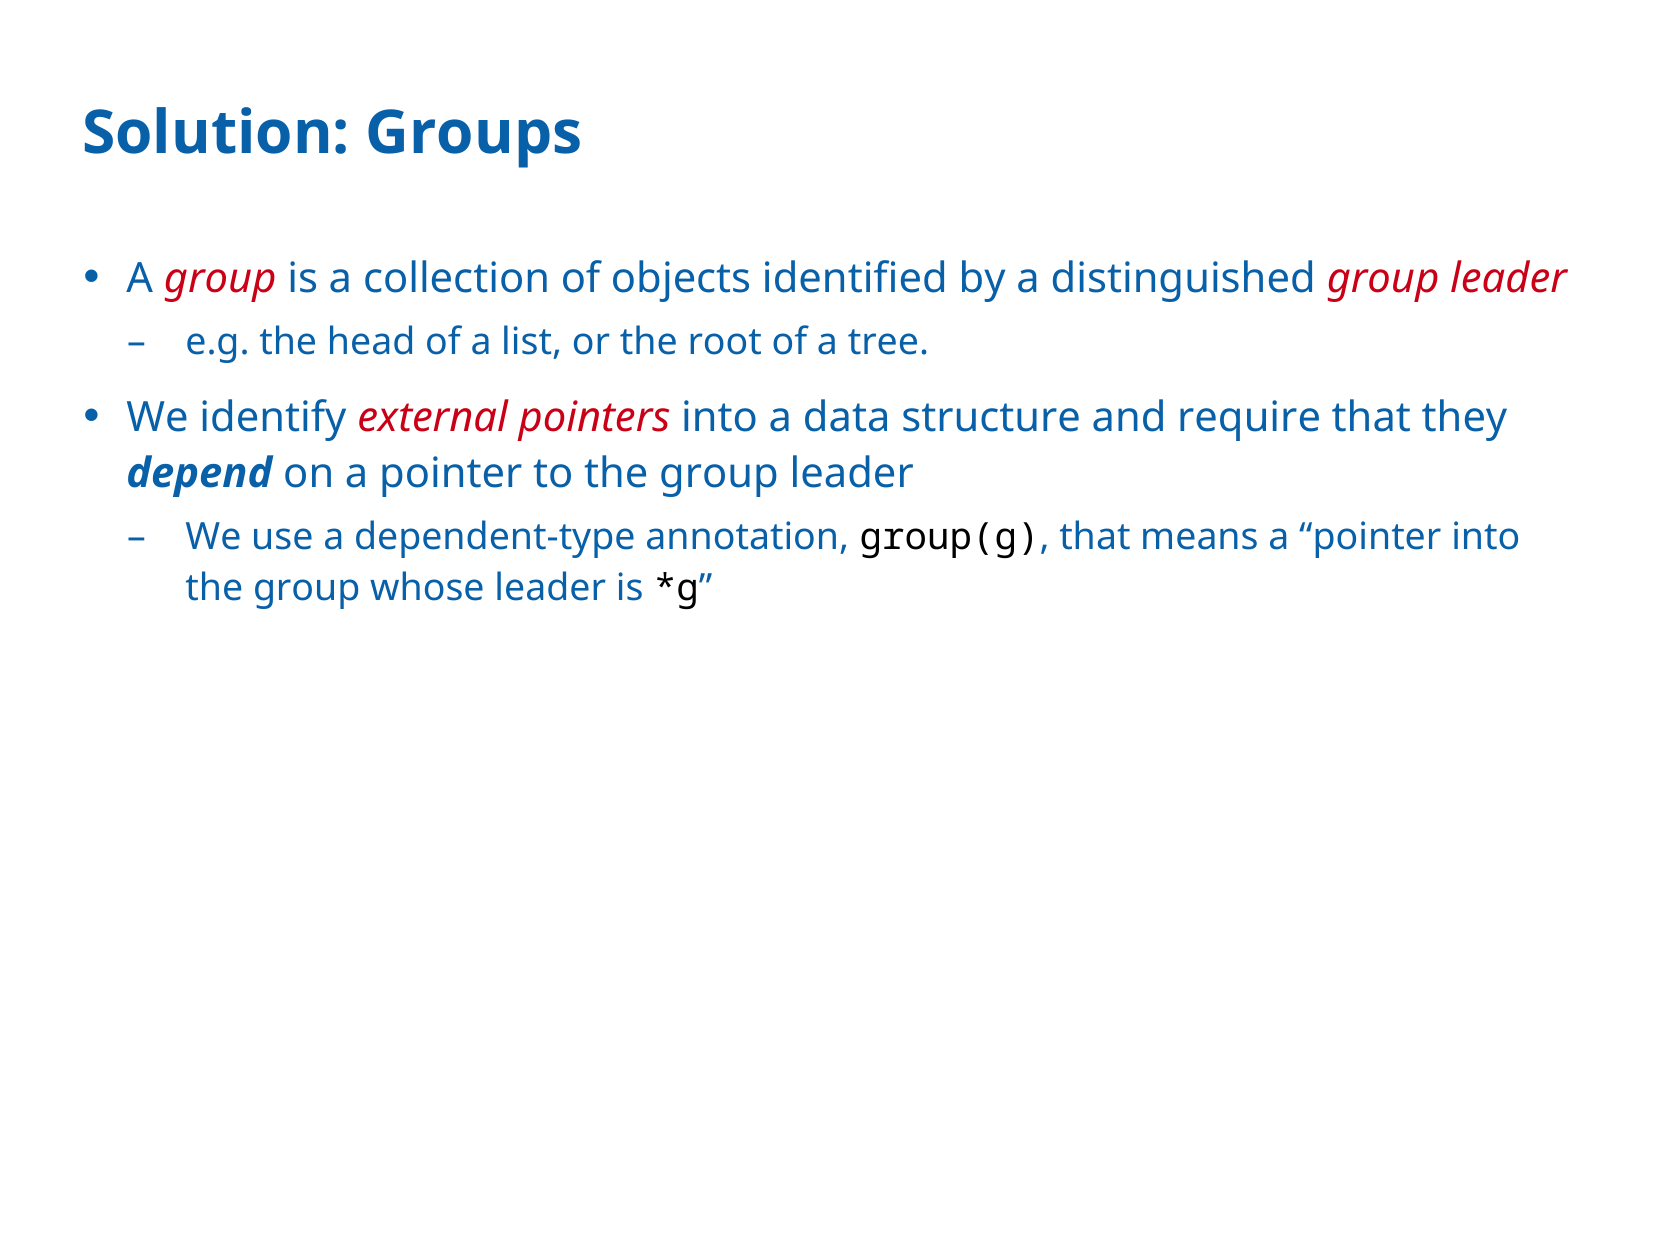

# Solution: Groups
A group is a collection of objects identified by a distinguished group leader
e.g. the head of a list, or the root of a tree.
We identify external pointers into a data structure and require that they depend on a pointer to the group leader
We use a dependent-type annotation, group(g), that means a “pointer into the group whose leader is *g”